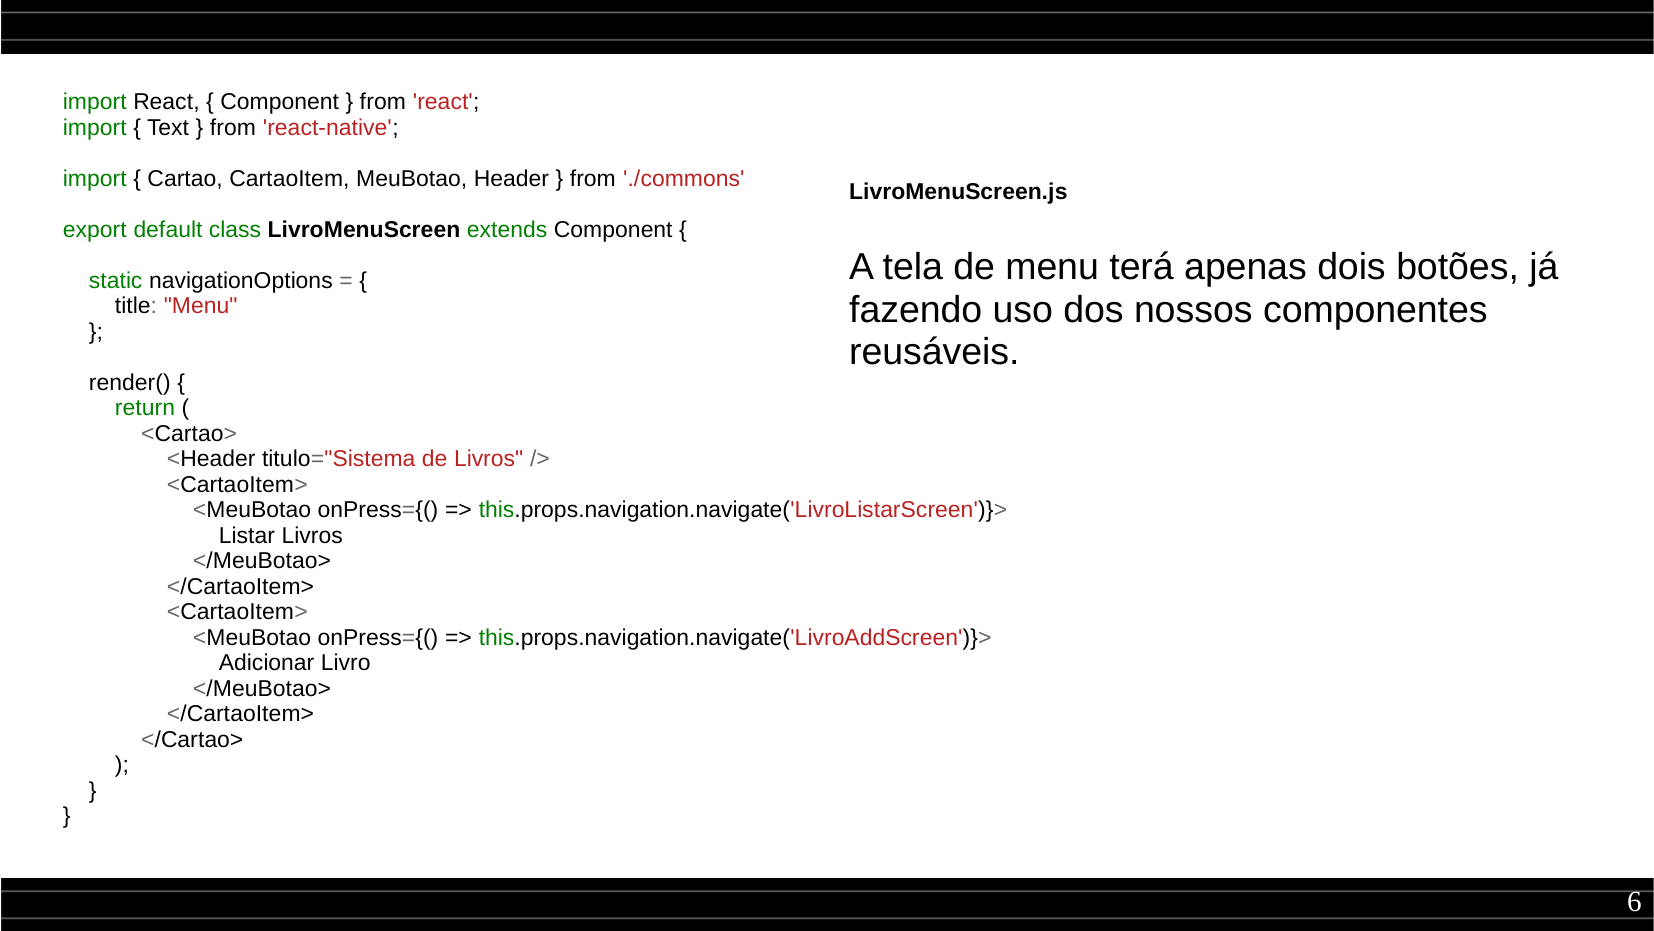

import React, { Component } from 'react';
import { Text } from 'react-native';
import { Cartao, CartaoItem, MeuBotao, Header } from './commons'
export default class LivroMenuScreen extends Component {
 static navigationOptions = {
 title: "Menu"
 };
 render() {
 return (
 <Cartao>
 <Header titulo="Sistema de Livros" />
 <CartaoItem>
 <MeuBotao onPress={() => this.props.navigation.navigate('LivroListarScreen')}>
 Listar Livros
 </MeuBotao>
 </CartaoItem>
 <CartaoItem>
 <MeuBotao onPress={() => this.props.navigation.navigate('LivroAddScreen')}>
 Adicionar Livro
 </MeuBotao>
 </CartaoItem>
 </Cartao>
 );
 }
}
LivroMenuScreen.js
A tela de menu terá apenas dois botões, já
fazendo uso dos nossos componentes
reusáveis.